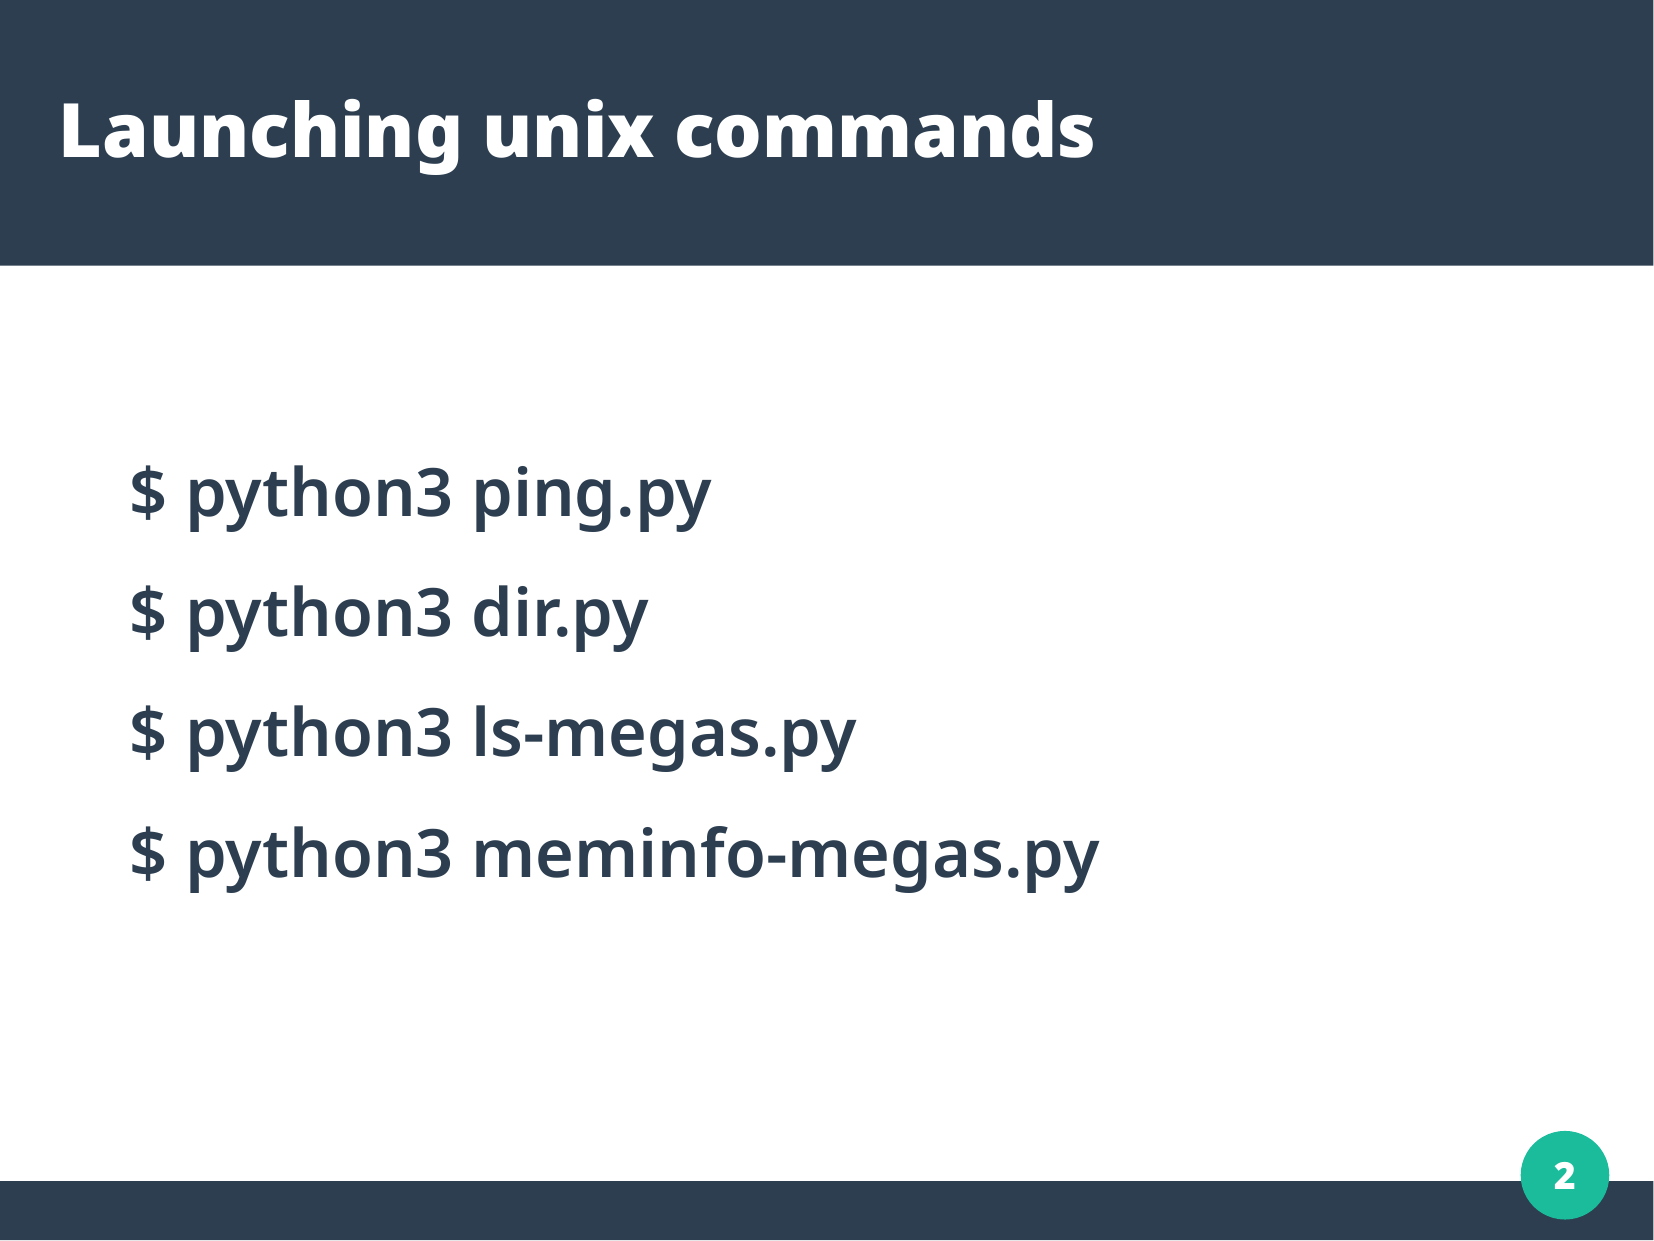

# Launching unix commands
$ python3 ping.py
$ python3 dir.py
$ python3 ls-megas.py
$ python3 meminfo-megas.py
2